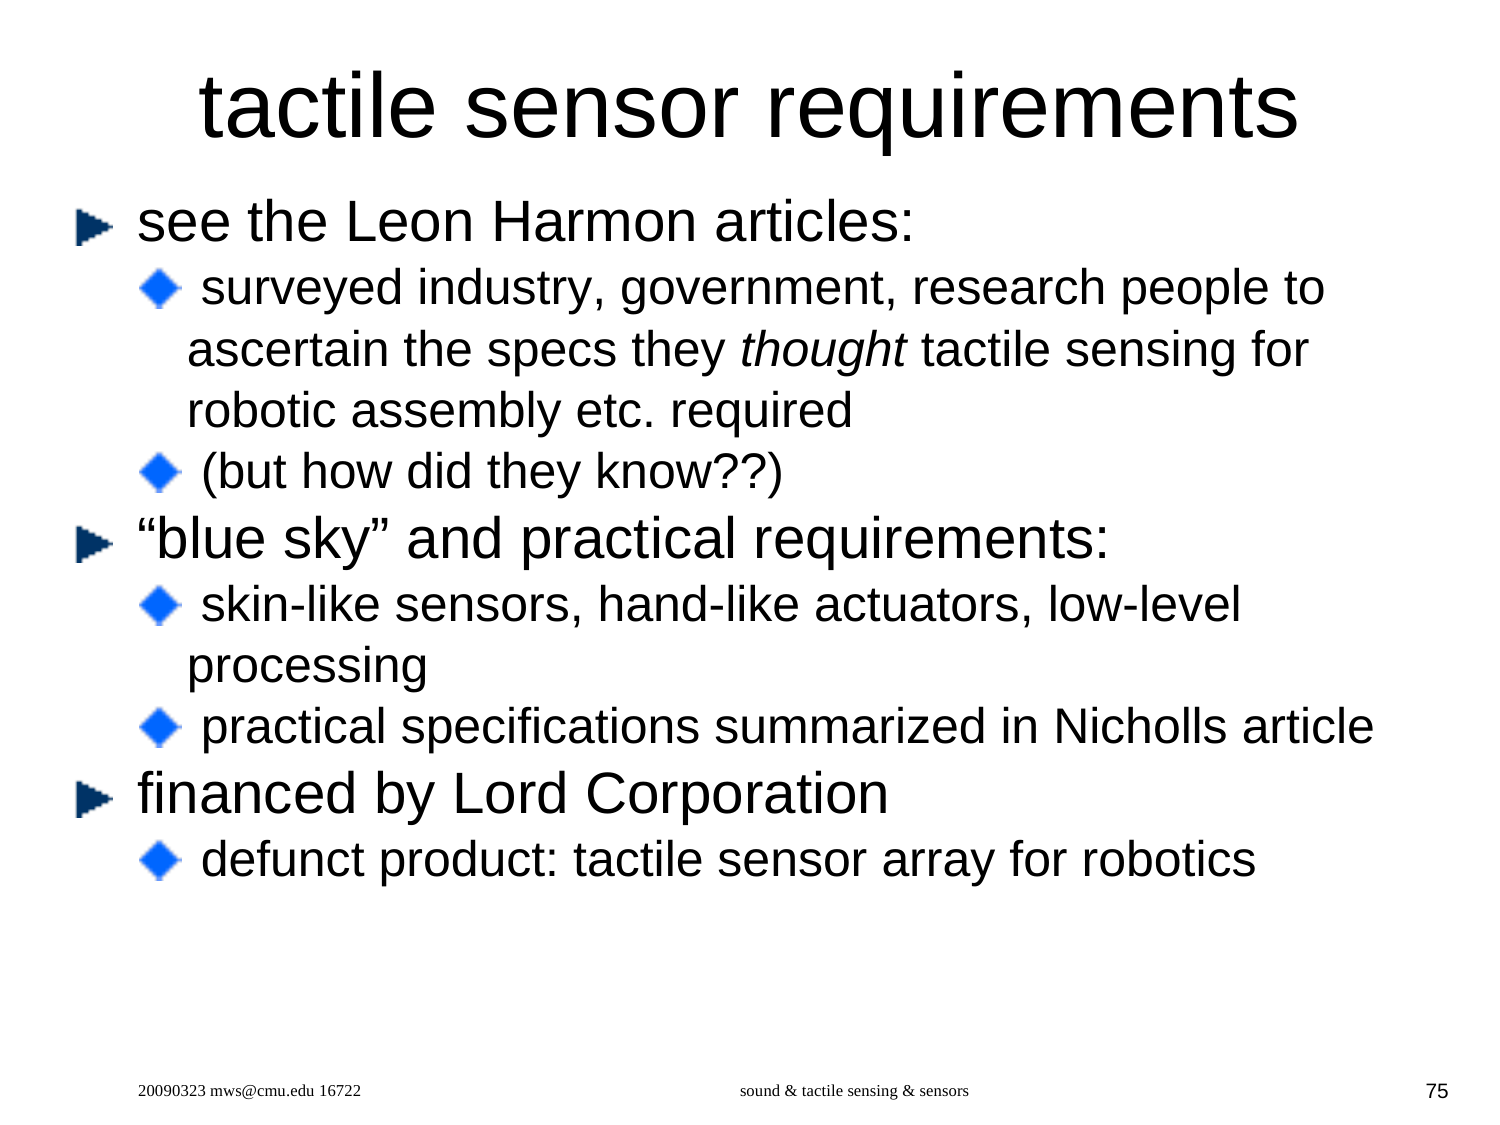

# tactile sensor requirements
 see the Leon Harmon articles:
 surveyed industry, government, research people to ascertain the specs they thought tactile sensing for robotic assembly etc. required
 (but how did they know??)
 “blue sky” and practical requirements:
 skin-like sensors, hand-like actuators, low-level processing
 practical specifications summarized in Nicholls article
 financed by Lord Corporation
 defunct product: tactile sensor array for robotics
75
20090323 mws@cmu.edu 16722
sound & tactile sensing & sensors